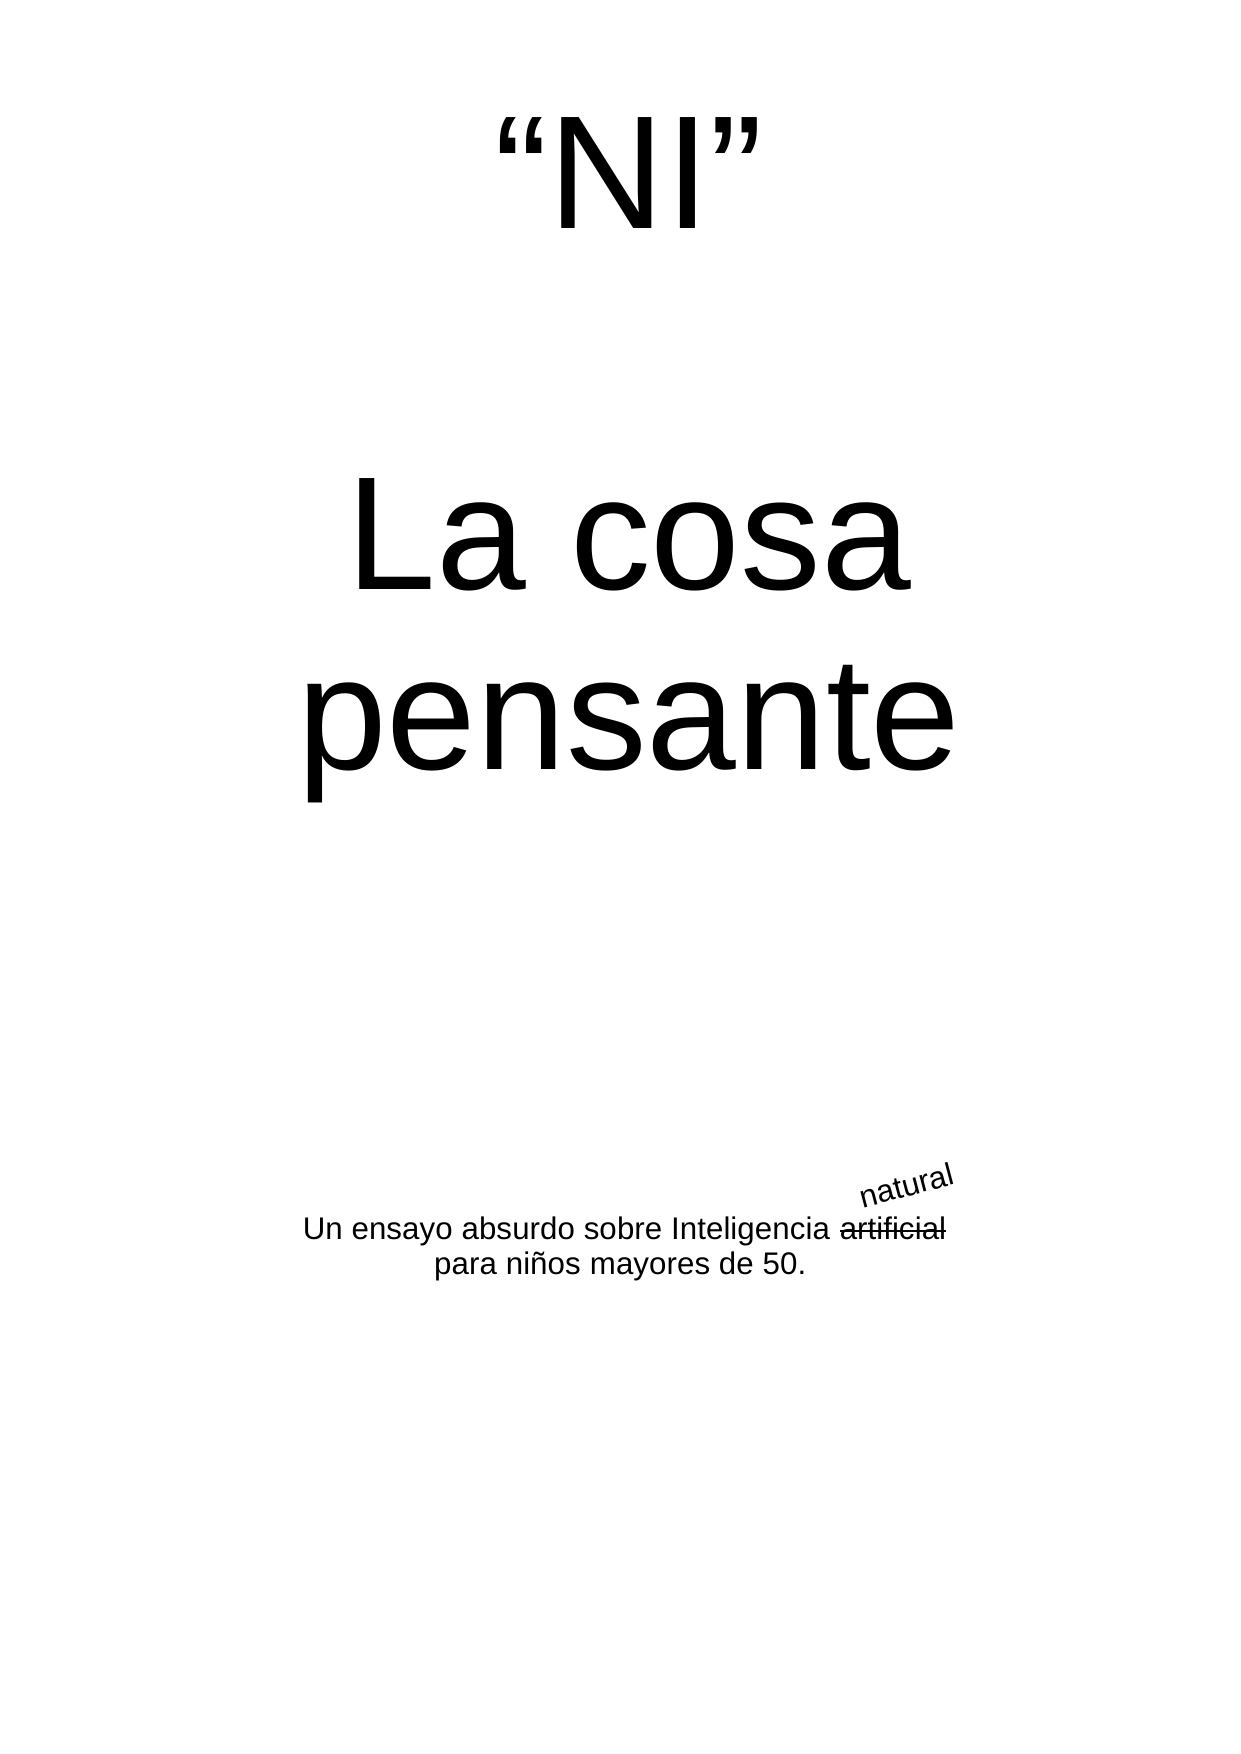

# “NI” La cosa pensante
Un ensayo absurdo sobre Inteligencia artificial
para niños mayores de 50.
natural